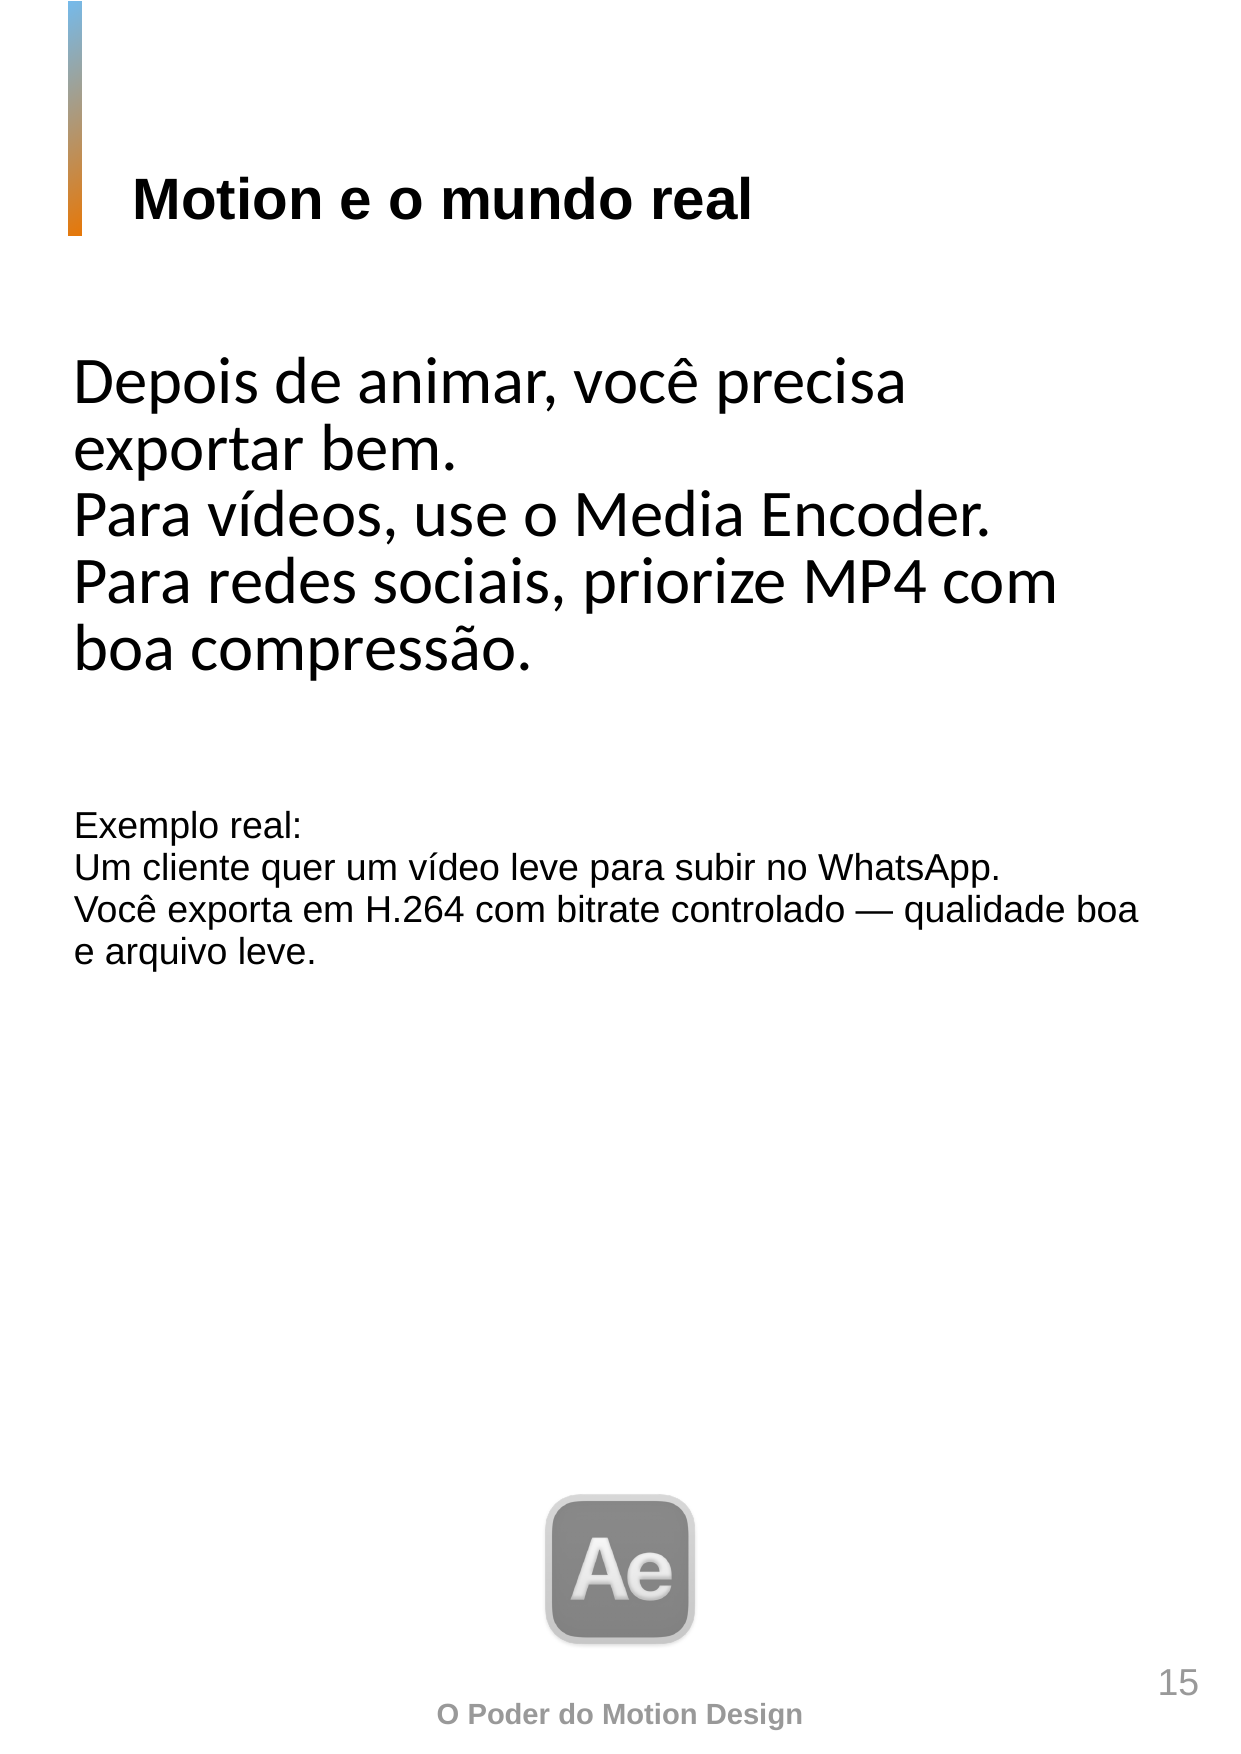

Motion e o mundo real
Depois de animar, você precisa exportar bem.
Para vídeos, use o Media Encoder.
Para redes sociais, priorize MP4 com boa compressão.
Exemplo real:
Um cliente quer um vídeo leve para subir no WhatsApp.
Você exporta em H.264 com bitrate controlado — qualidade boa e arquivo leve.
15
O Poder do Motion Design